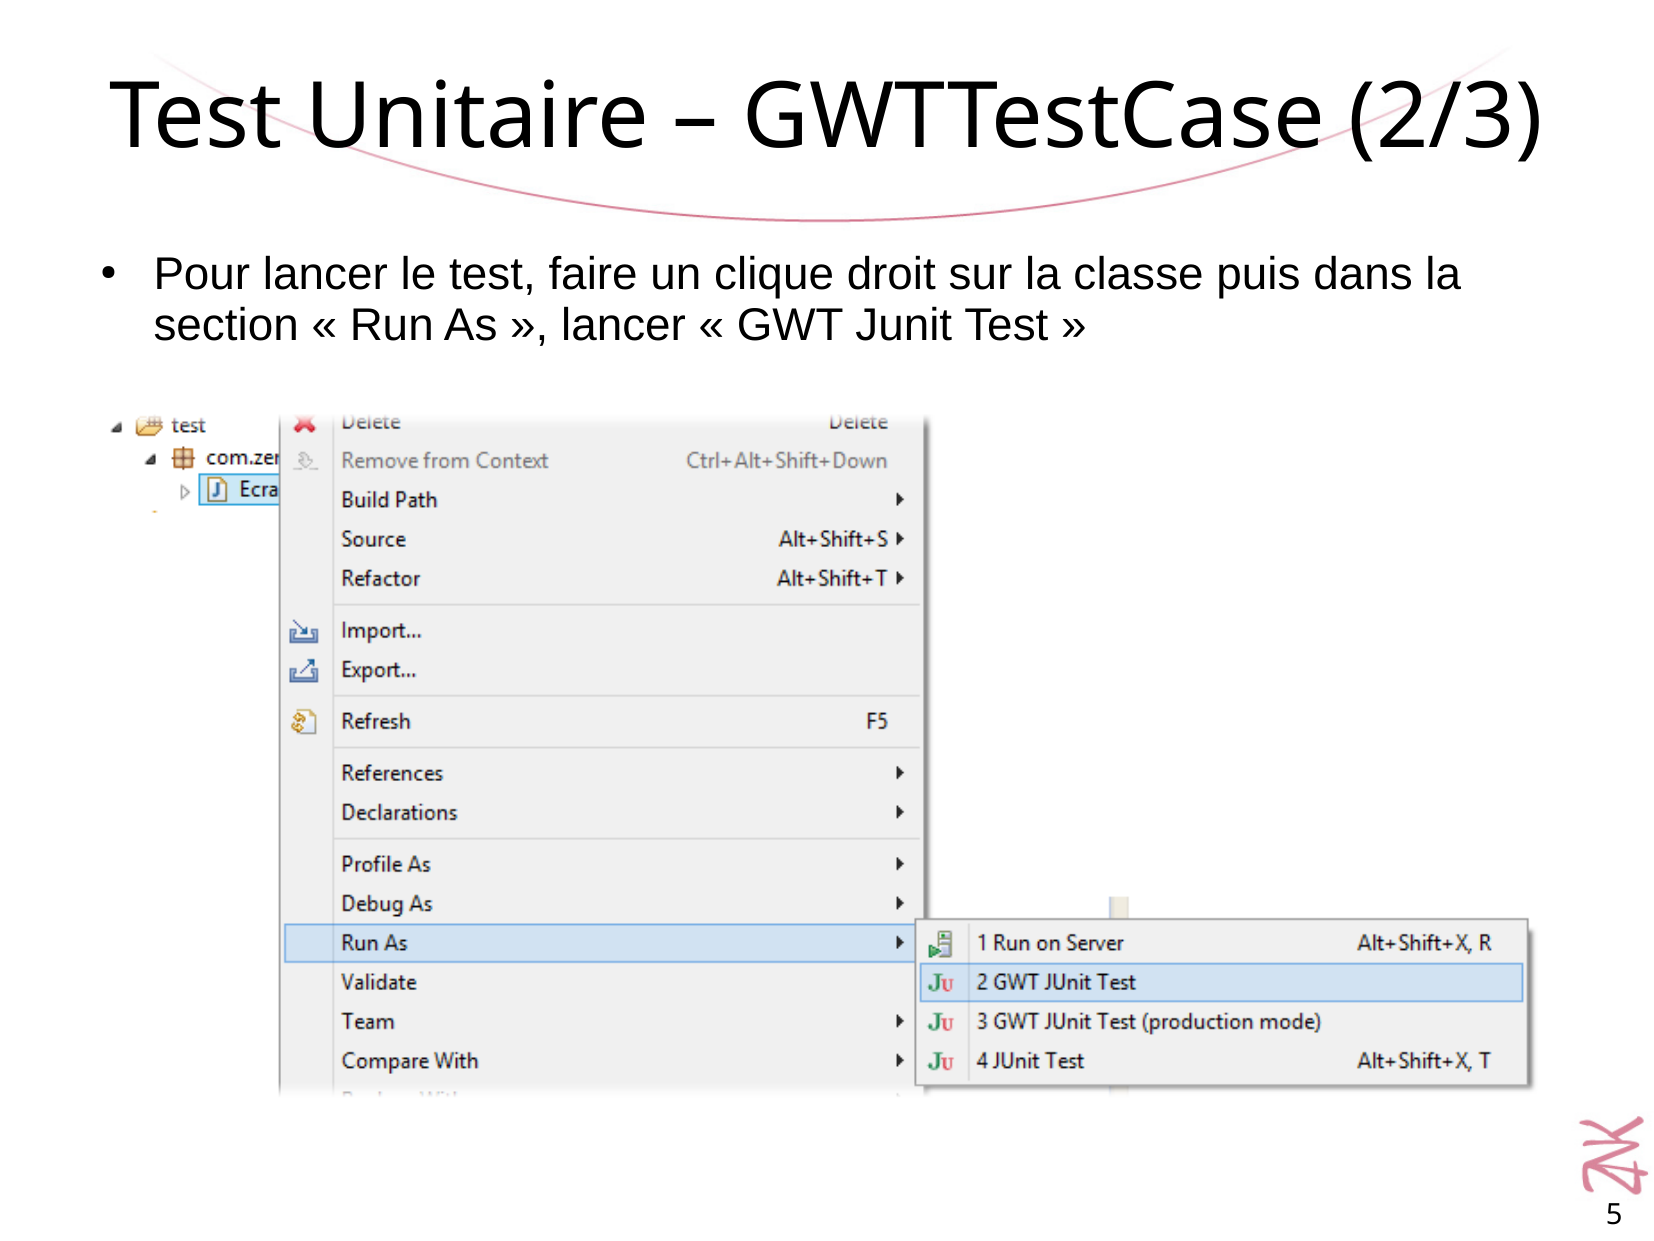

# Test Unitaire – GWTTestCase (2/3)
Pour lancer le test, faire un clique droit sur la classe puis dans la section « Run As », lancer « GWT Junit Test »
5